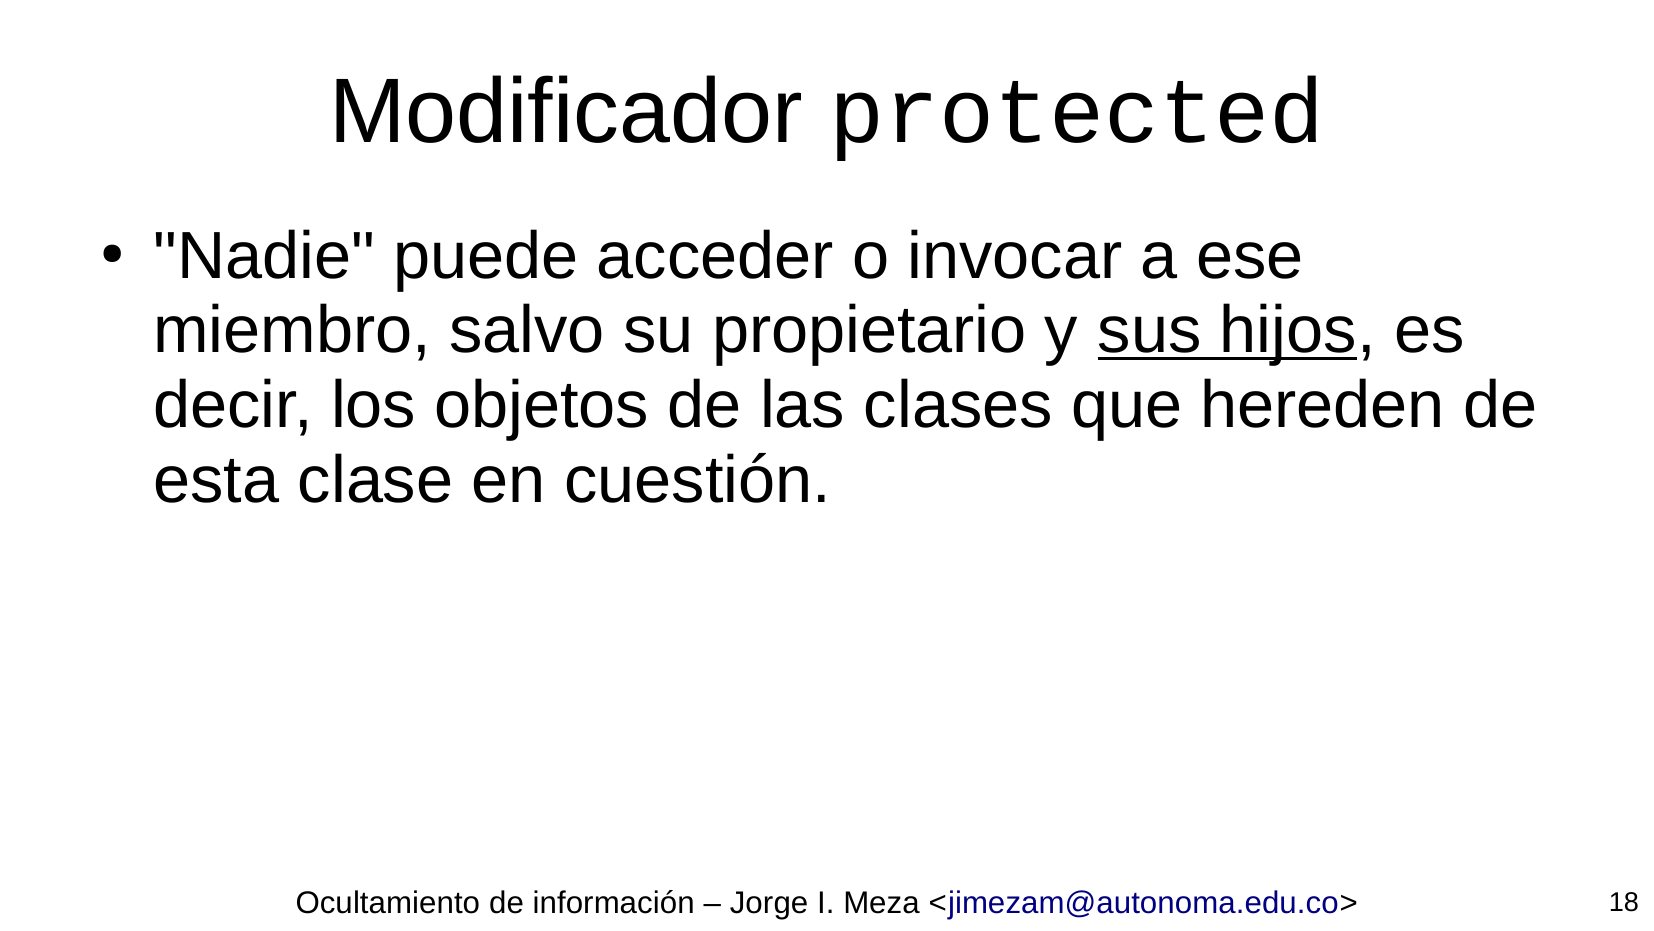

# Modificador protected
"Nadie" puede acceder o invocar a ese miembro, salvo su propietario y sus hijos, es decir, los objetos de las clases que hereden de esta clase en cuestión.